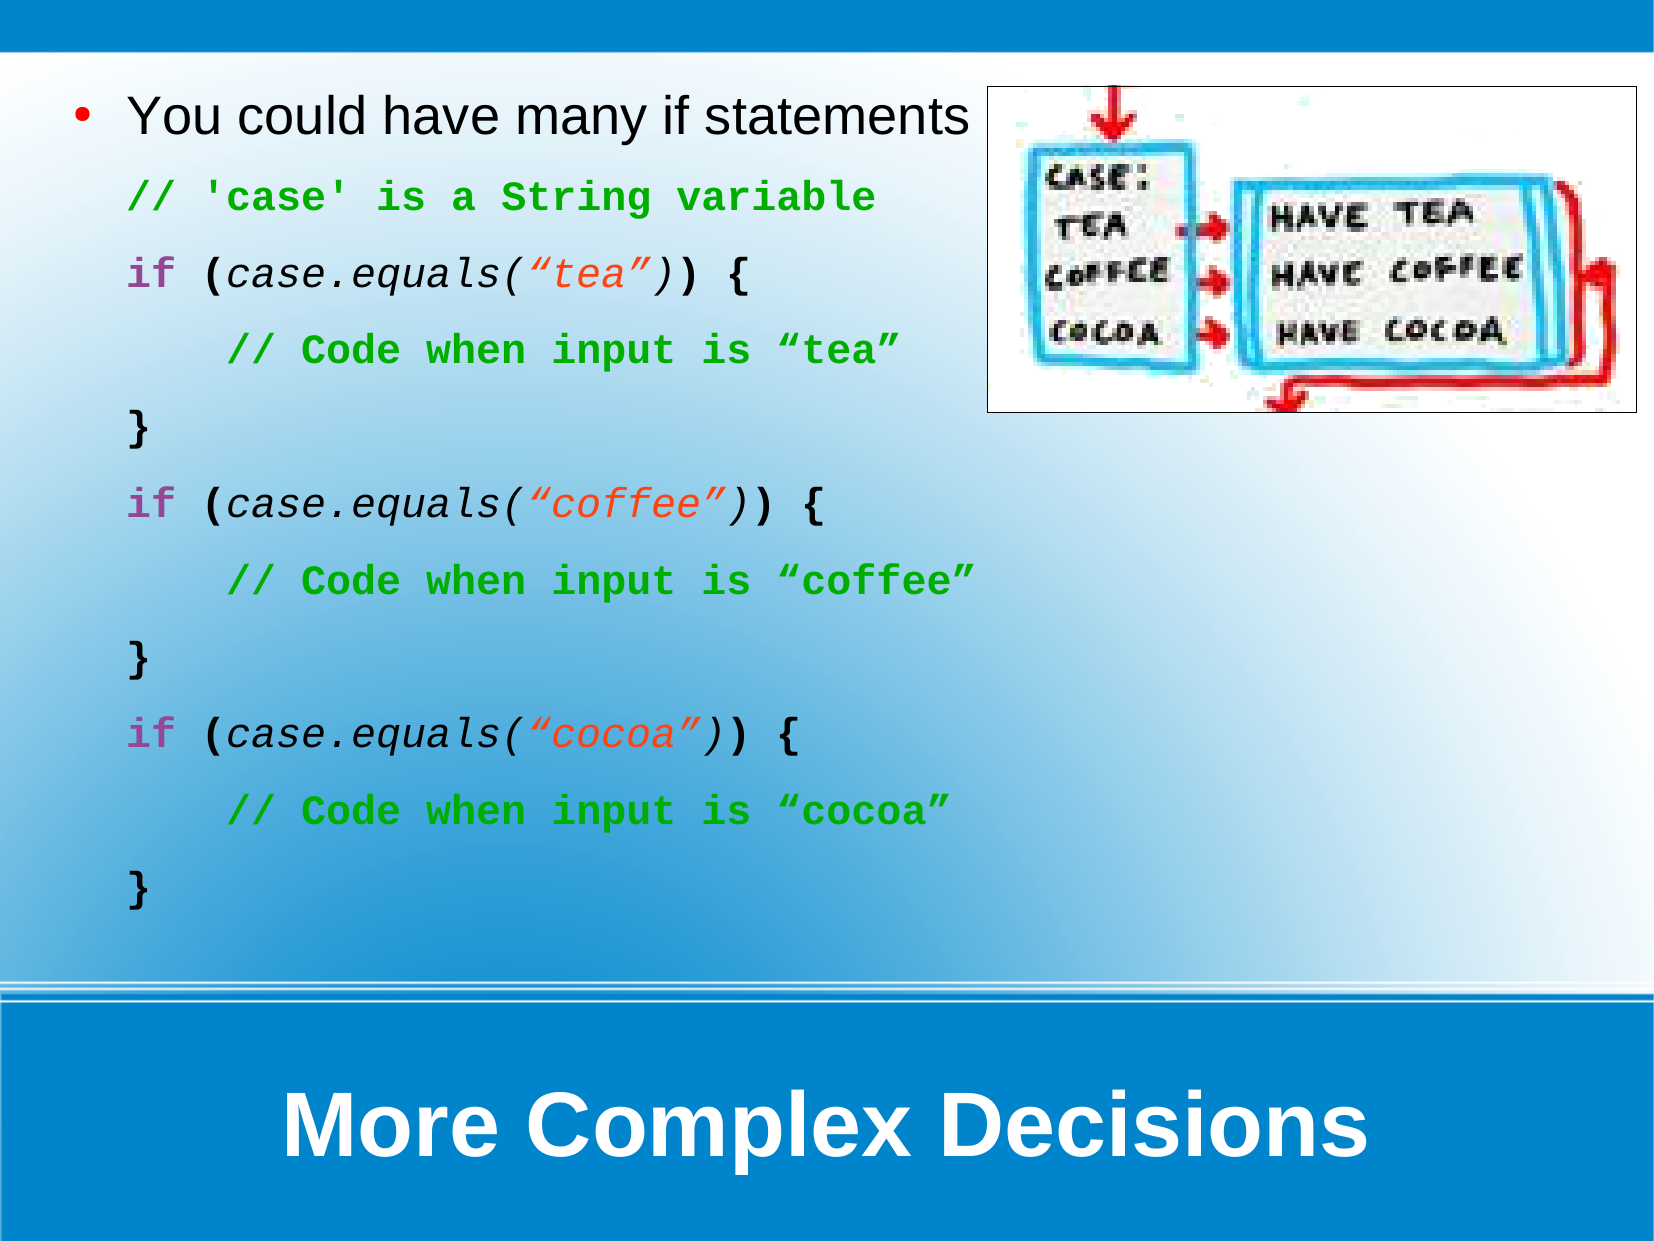

You could have many if statements
// 'case' is a String variable
if (case.equals(“tea”)) {
 // Code when input is “tea”
}
if (case.equals(“coffee”)) {
 // Code when input is “coffee”
}
if (case.equals(“cocoa”)) {
 // Code when input is “cocoa”
}
# More Complex Decisions